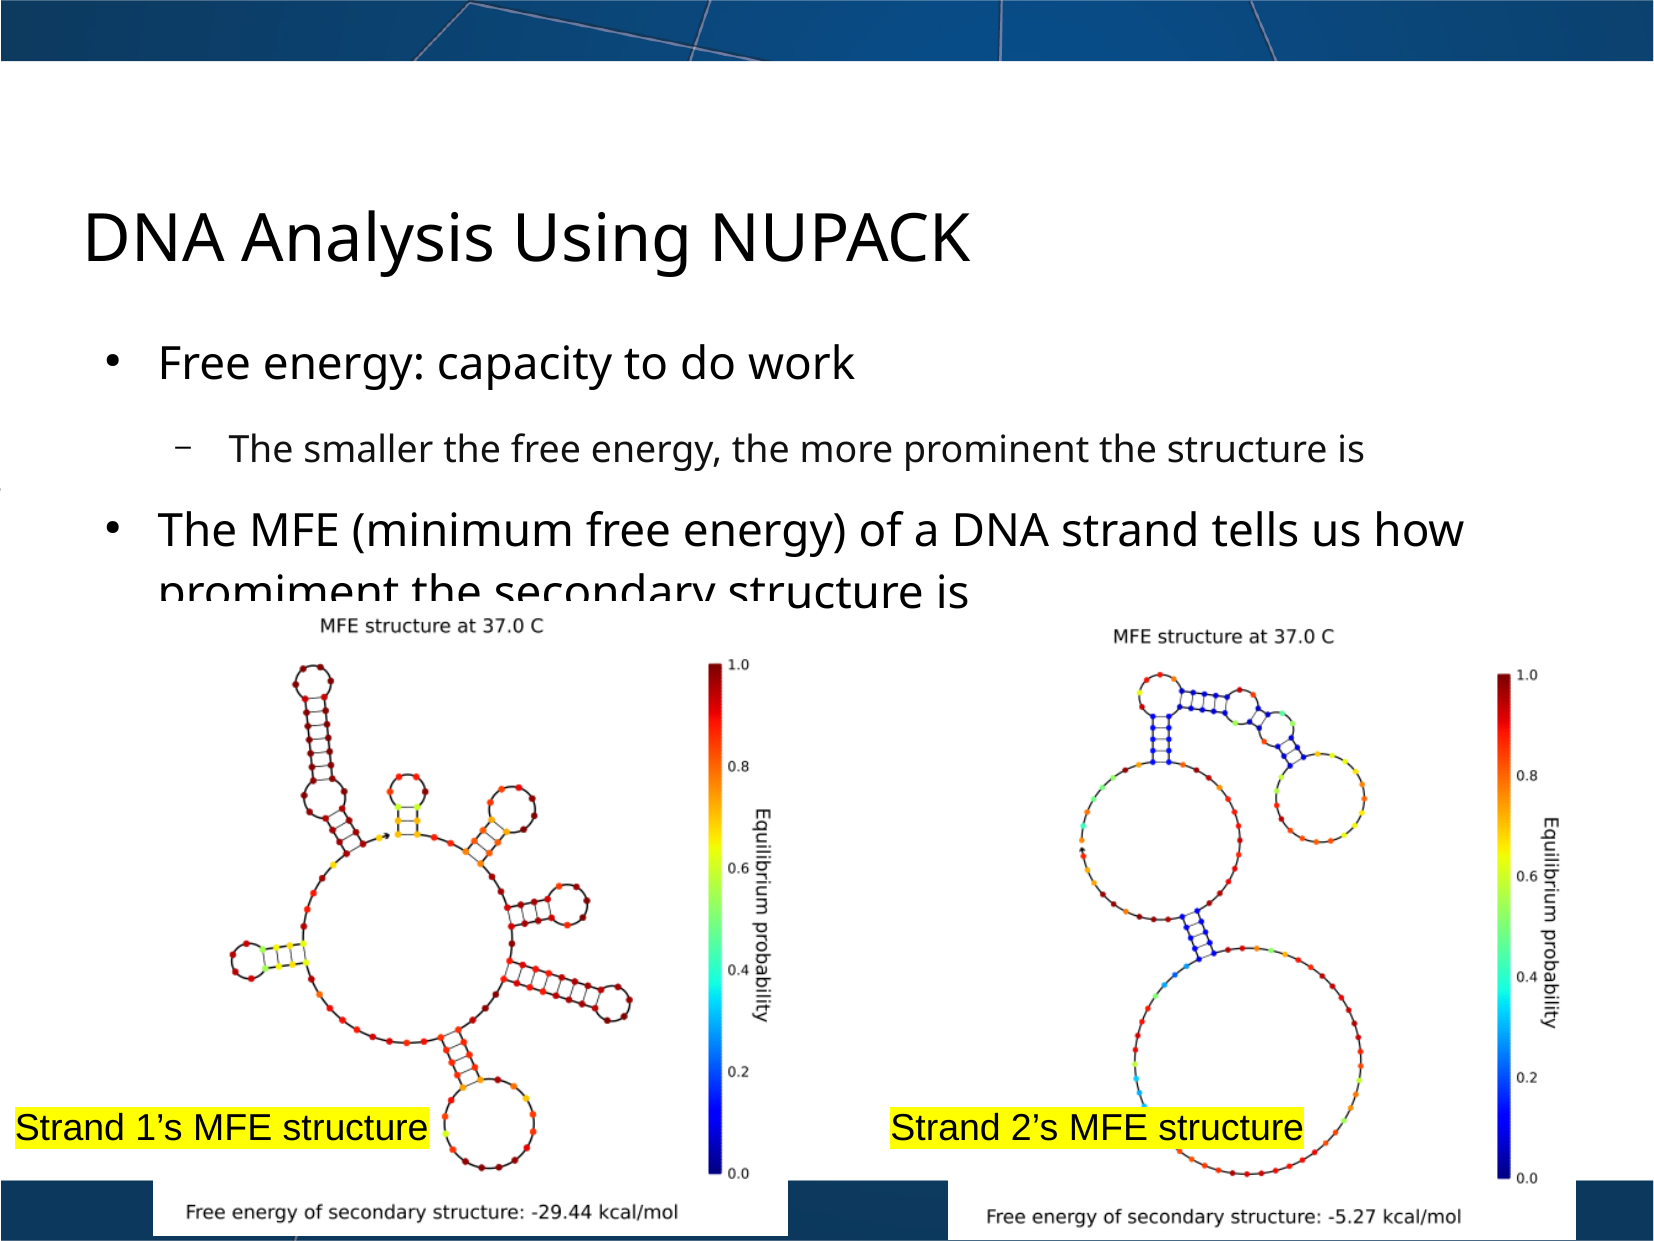

# DNA Analysis Using NUPACK
Free energy: capacity to do work
The smaller the free energy, the more prominent the structure is
The MFE (minimum free energy) of a DNA strand tells us how promiment the secondary structure is
Strand 1’s MFE structure
Strand 2’s MFE structure